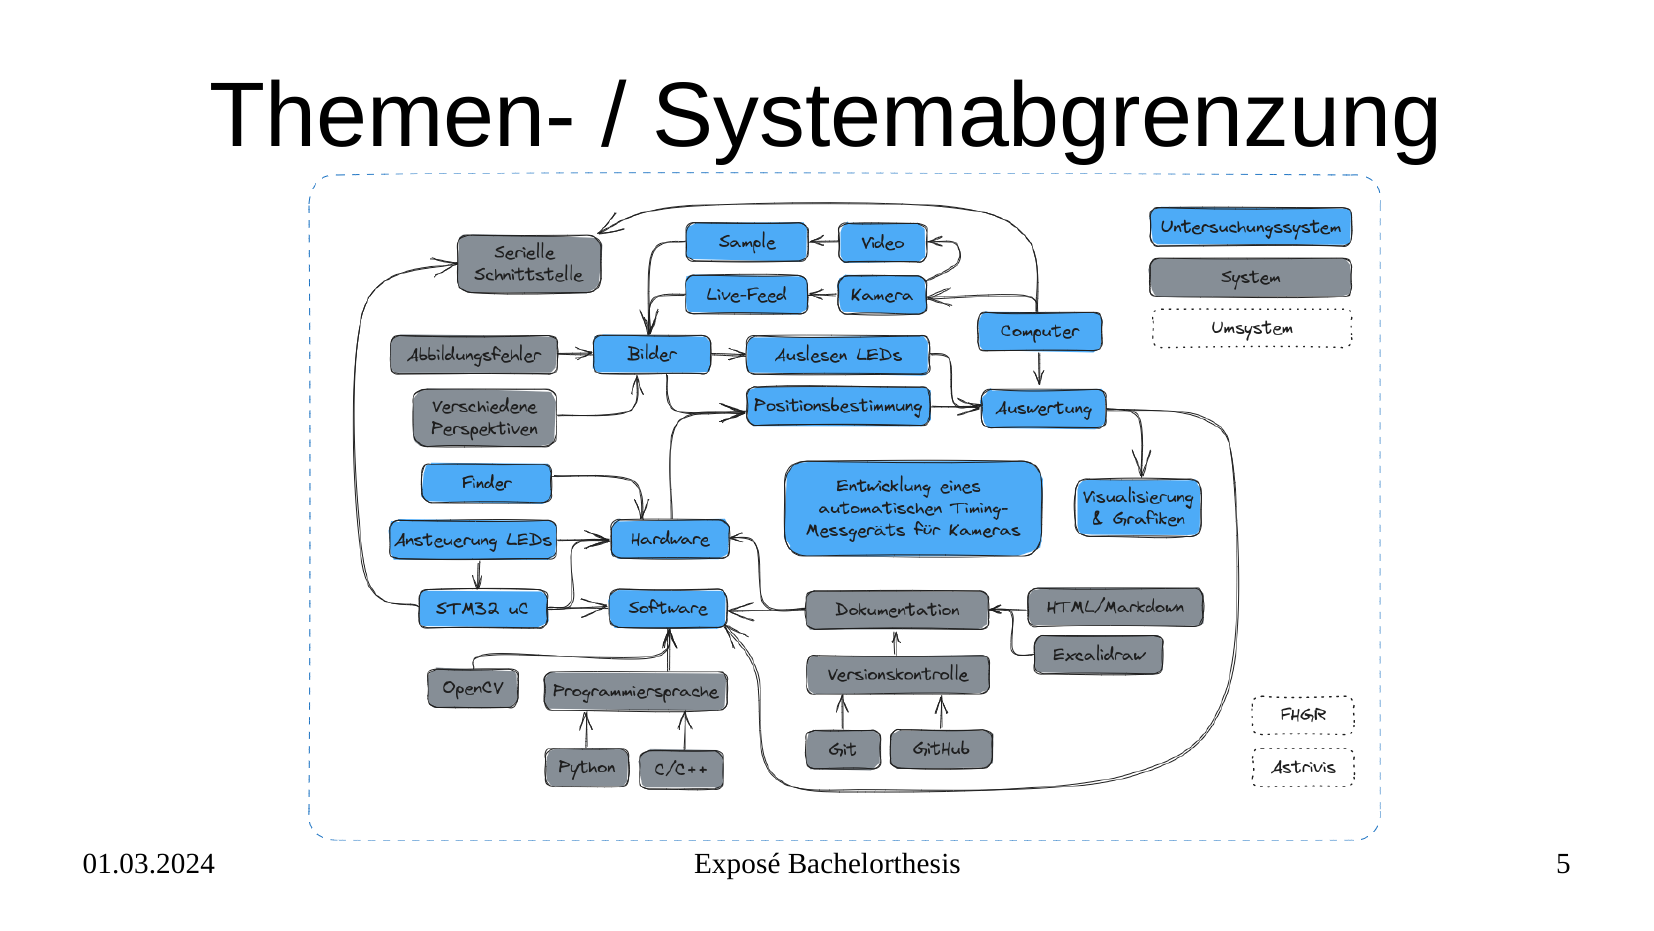

# Themen- / Systemabgrenzung
01.03.2024
Exposé Bachelorthesis
5